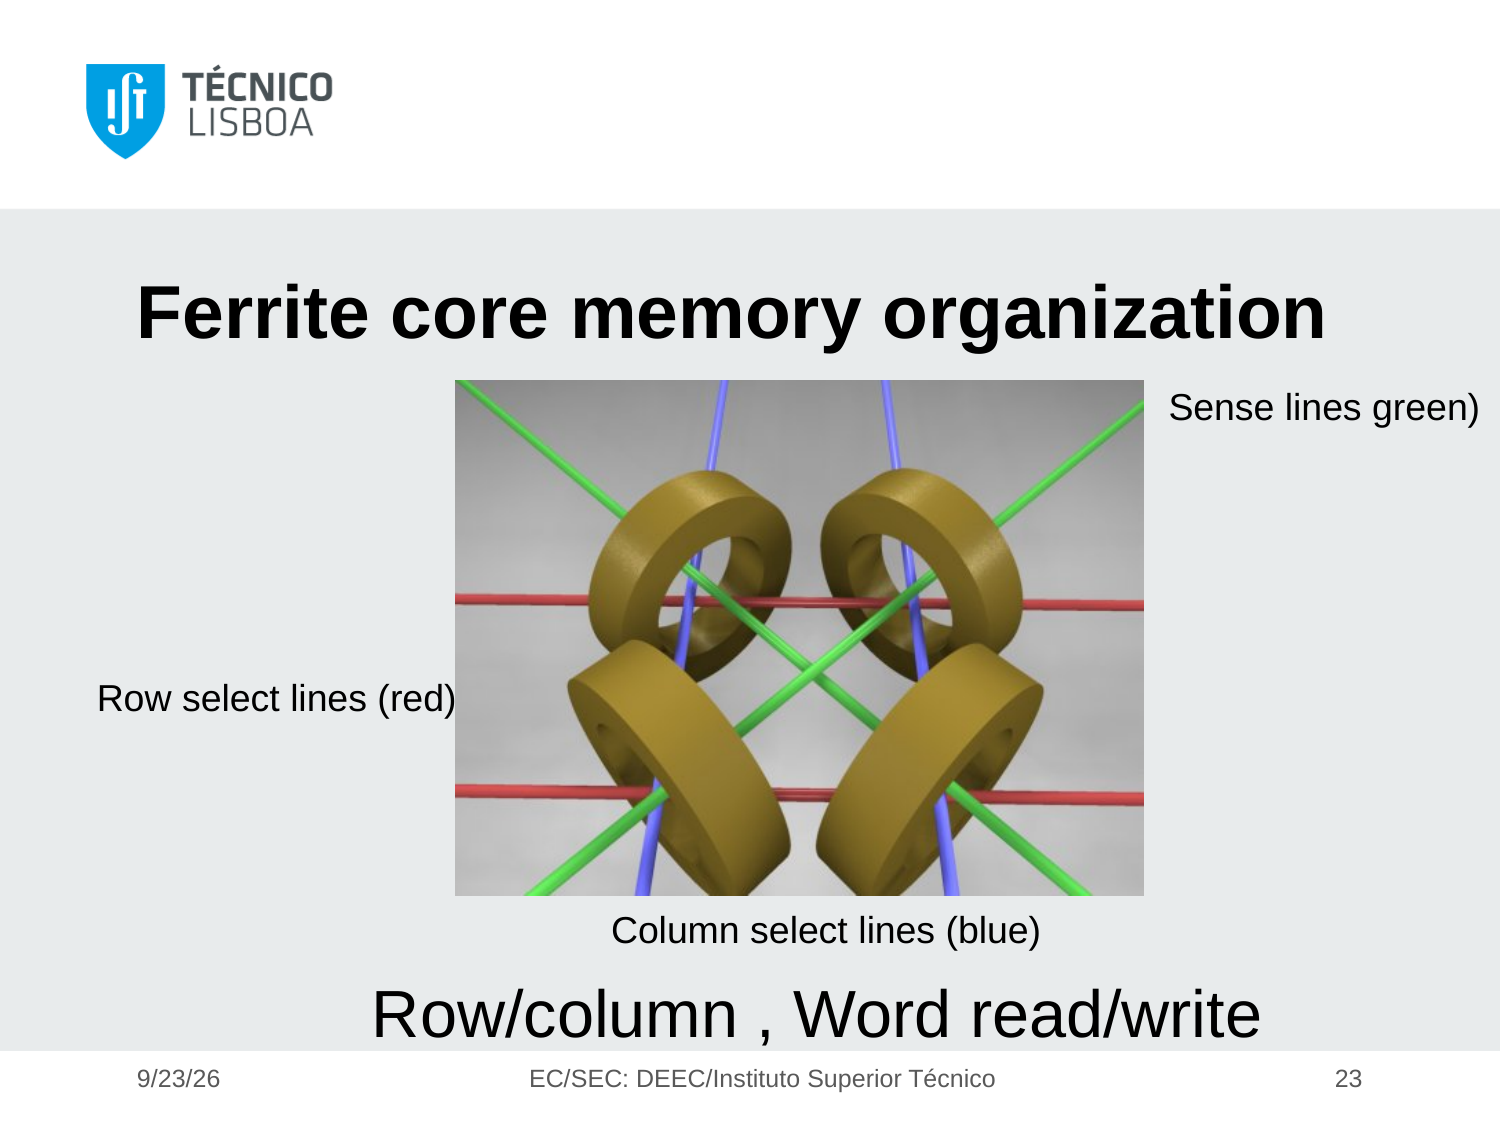

# Ferrite core memory organization
Sense lines green)
Row select lines (red)
Column select lines (blue)
Row/column , Word read/write
EC/SEC: DEEC/Instituto Superior Técnico